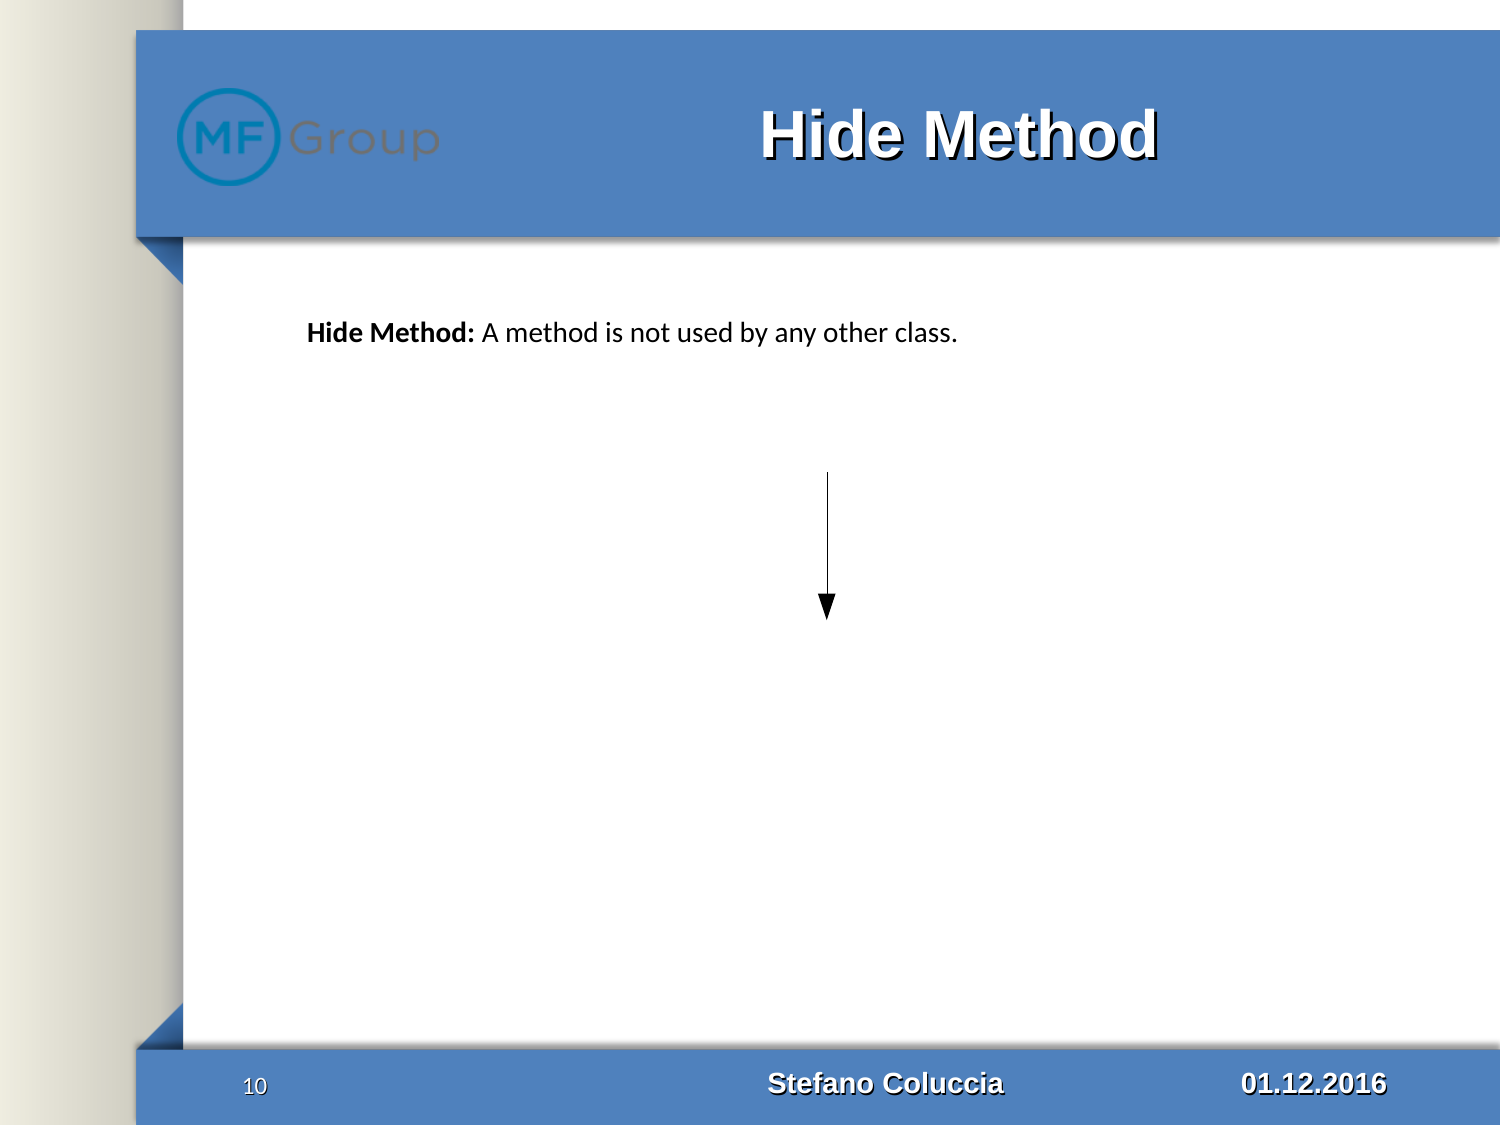

# Hide Method
Hide Method: A method is not used by any other class.
10
Stefano Coluccia
01.12.2016